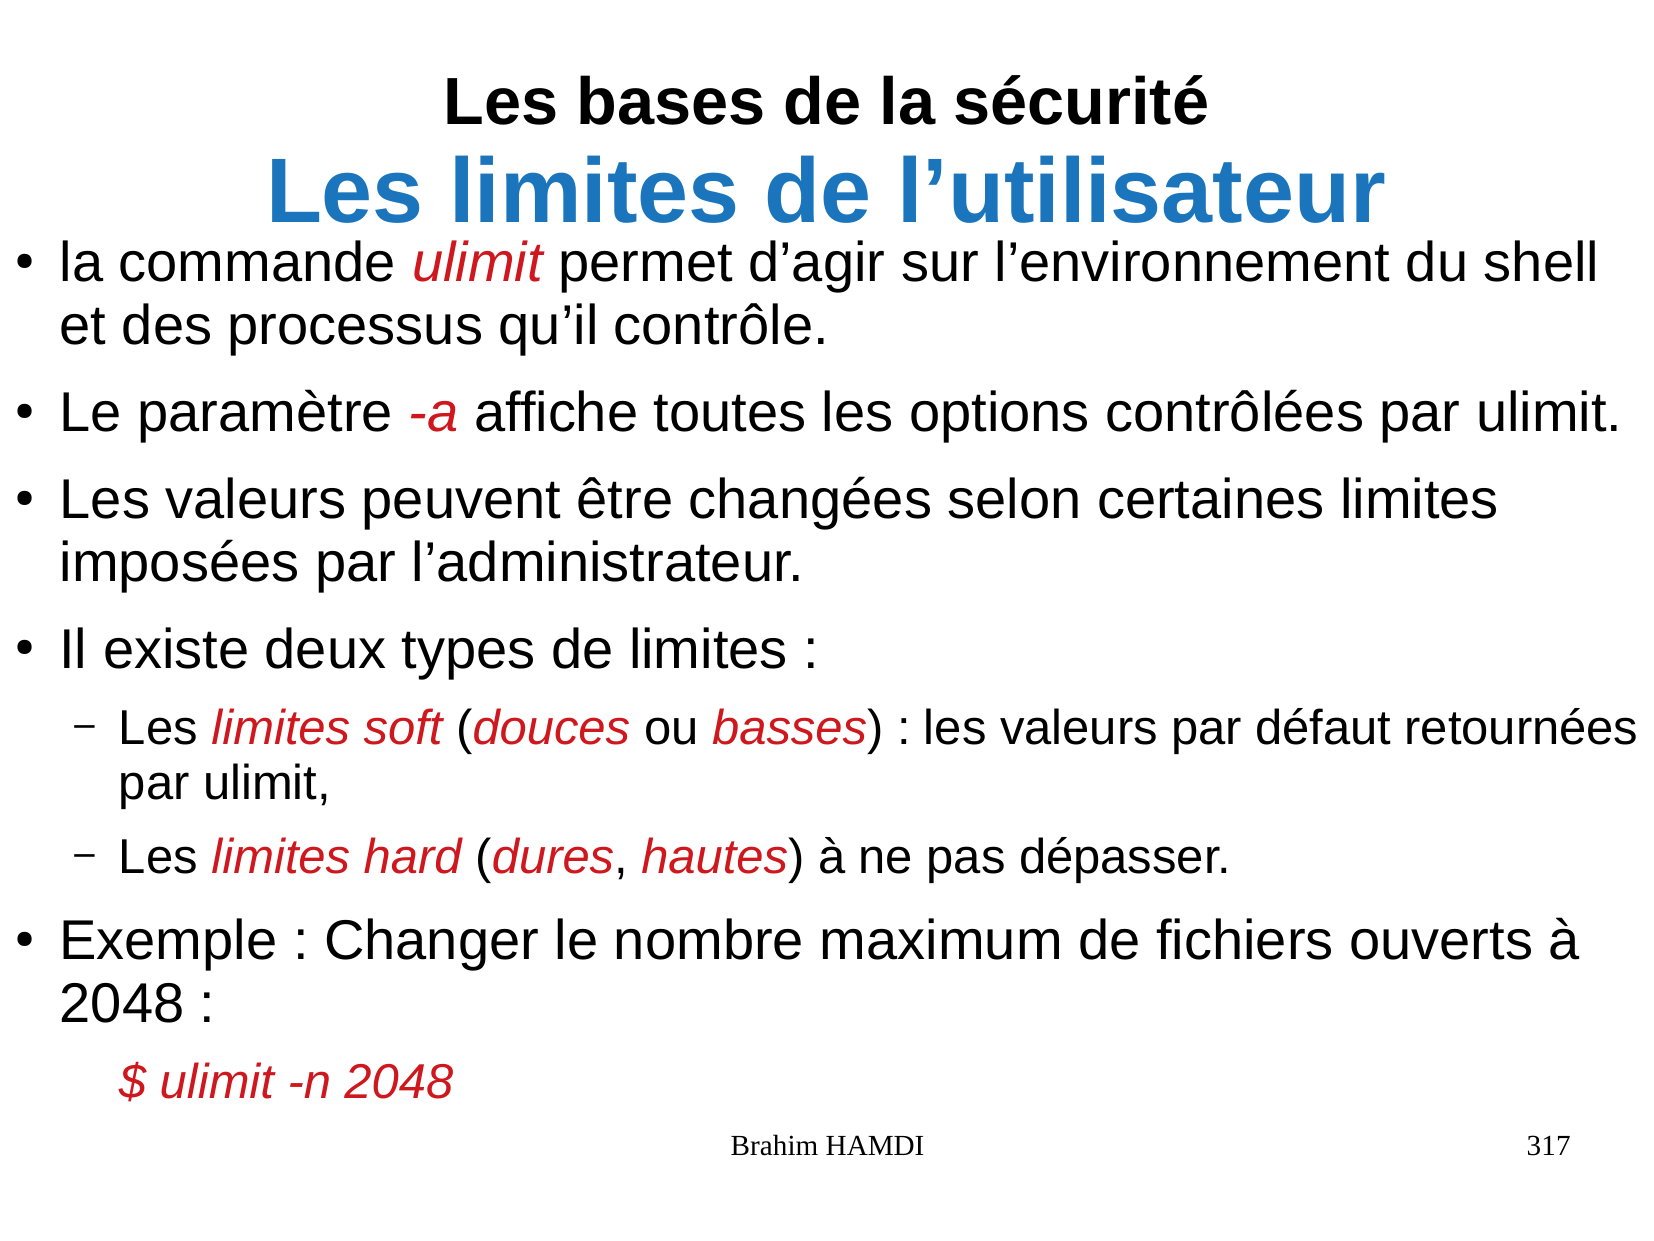

# Les bases de la sécurité Les limites de l’utilisateur
la commande ulimit permet d’agir sur l’environnement du shell et des processus qu’il contrôle.
Le paramètre -a affiche toutes les options contrôlées par ulimit.
Les valeurs peuvent être changées selon certaines limites imposées par l’administrateur.
Il existe deux types de limites :
Les limites soft (douces ou basses) : les valeurs par défaut retournées par ulimit,
Les limites hard (dures, hautes) à ne pas dépasser.
Exemple : Changer le nombre maximum de fichiers ouverts à 2048 :
$ ulimit -n 2048
Brahim HAMDI
317